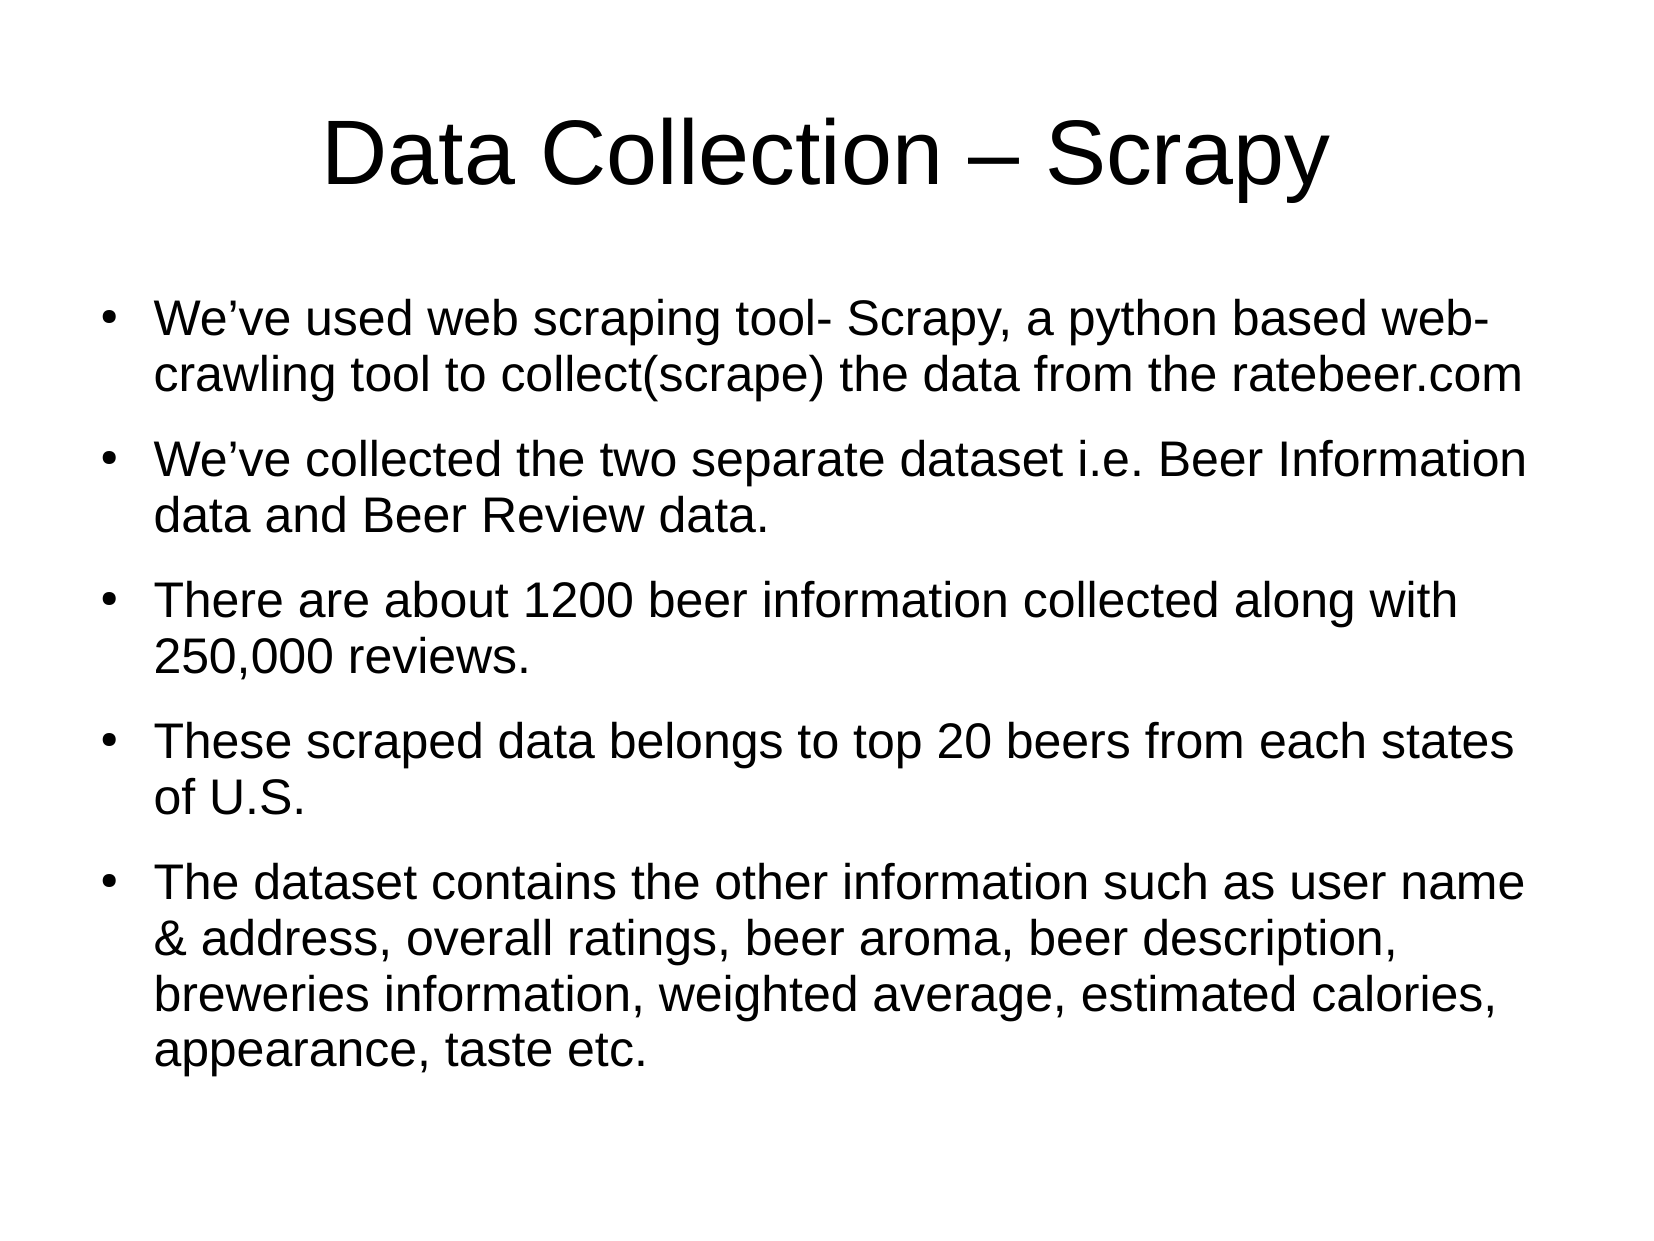

# Data Collection – Scrapy
We’ve used web scraping tool- Scrapy, a python based web-crawling tool to collect(scrape) the data from the ratebeer.com
We’ve collected the two separate dataset i.e. Beer Information data and Beer Review data.
There are about 1200 beer information collected along with 250,000 reviews.
These scraped data belongs to top 20 beers from each states of U.S.
The dataset contains the other information such as user name & address, overall ratings, beer aroma, beer description, breweries information, weighted average, estimated calories, appearance, taste etc.